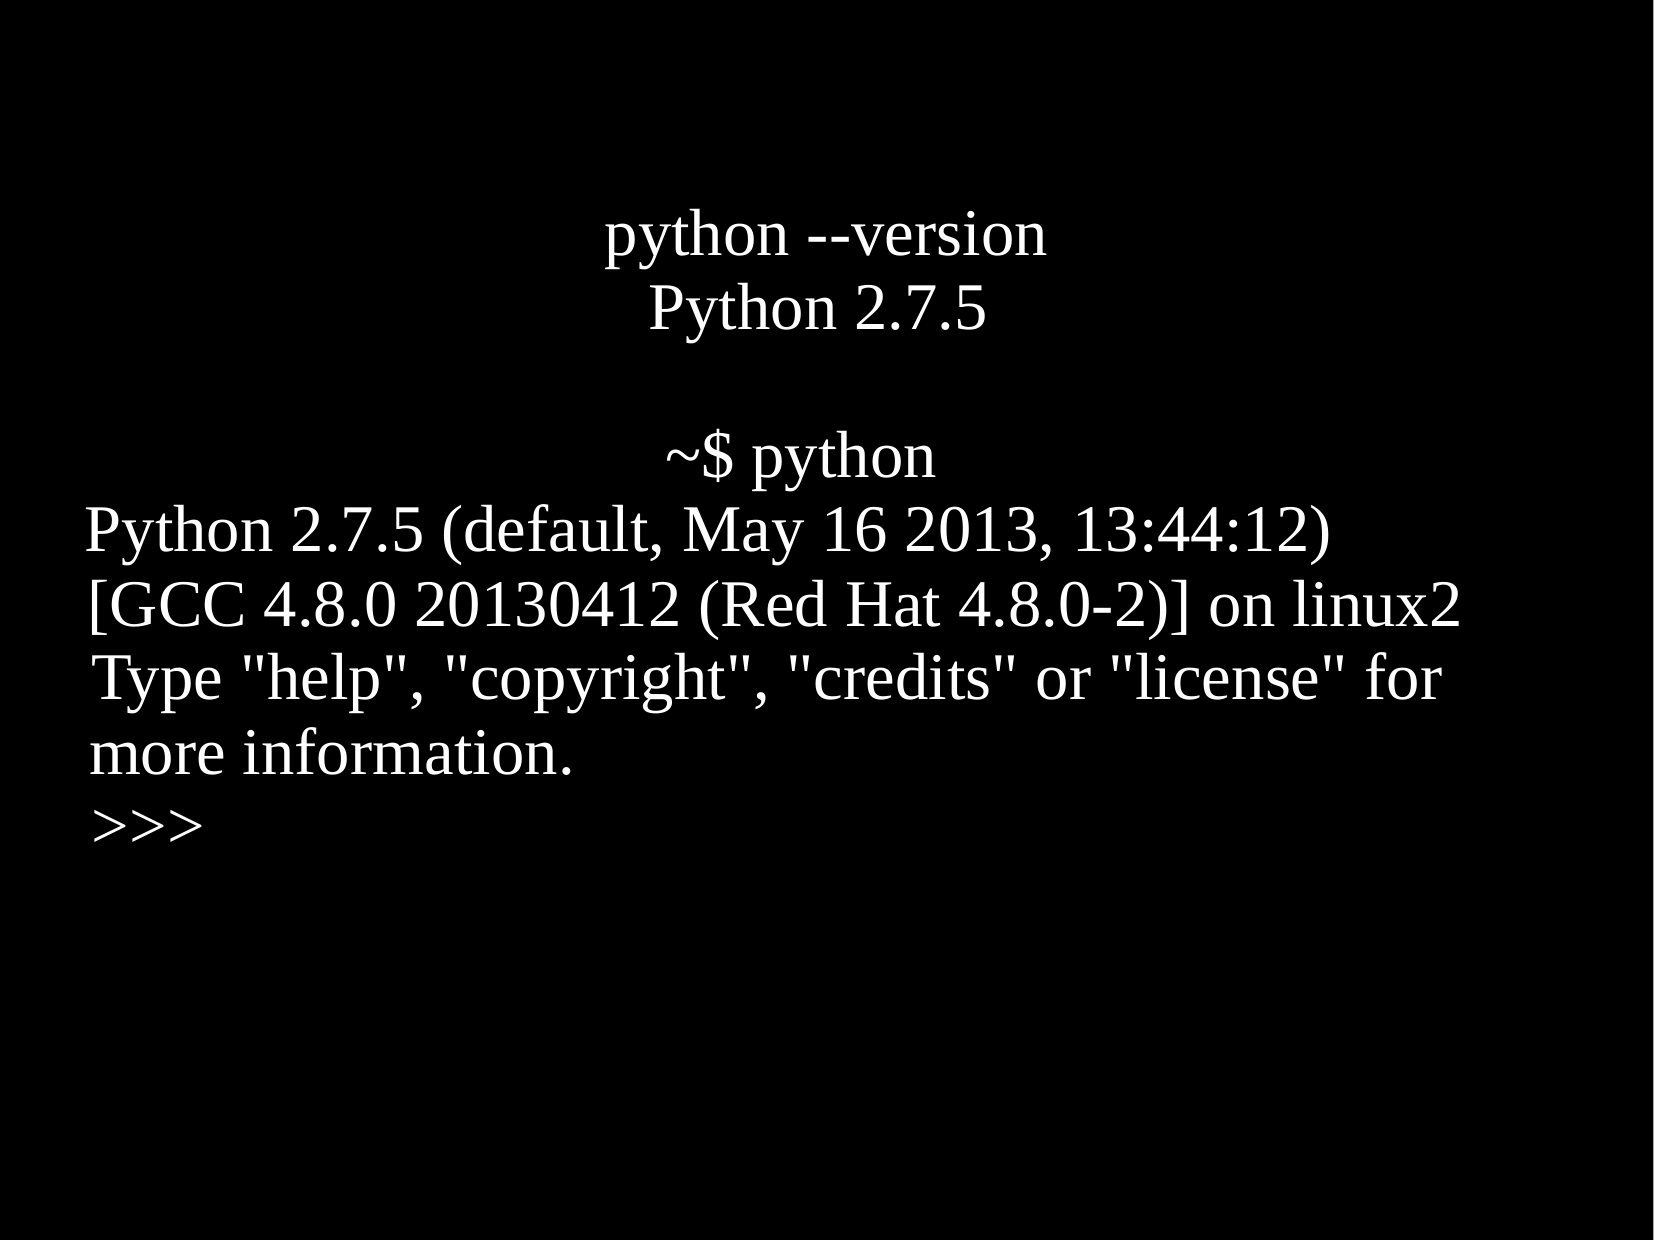

# python --version
Python 2.7.5
~$ python
Python 2.7.5 (default, May 16 2013, 13:44:12)
[GCC 4.8.0 20130412 (Red Hat 4.8.0-2)] on linux2
Type "help", "copyright", "credits" or "license" for more information.
>>>